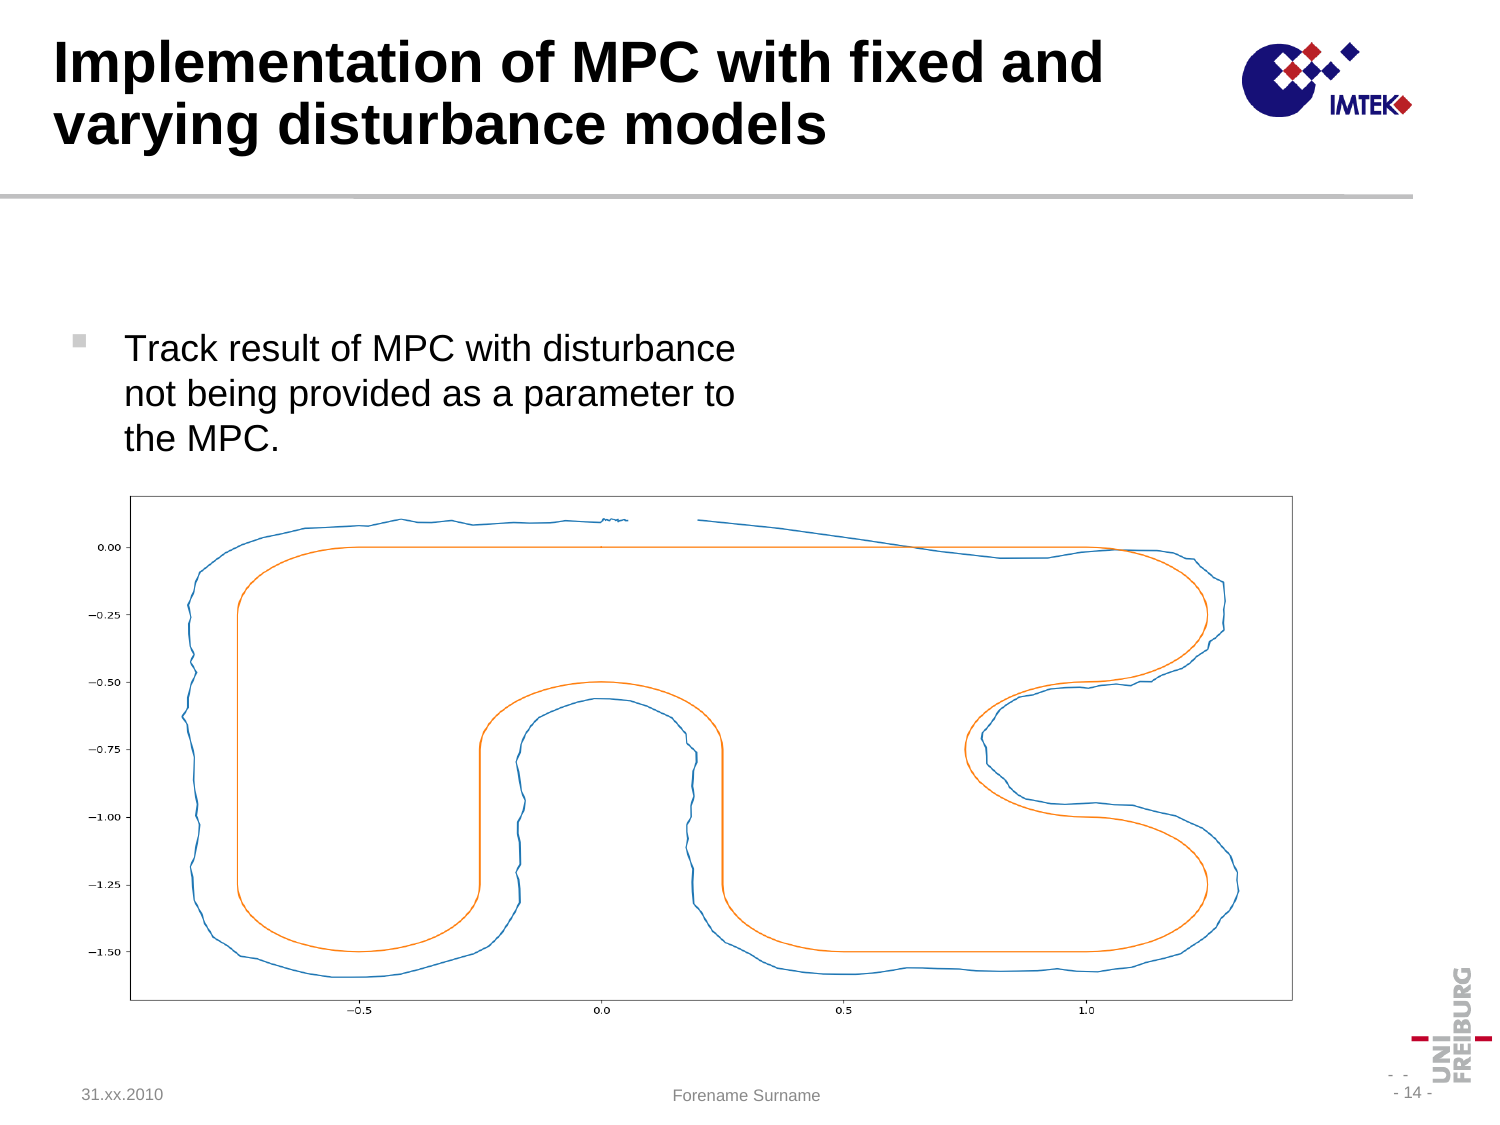

Implementation of MPC with fixed and varying disturbance models
Track result of MPC with disturbance not being provided as a parameter to the MPC.
- -
 31.xx.2010
Forename Surname